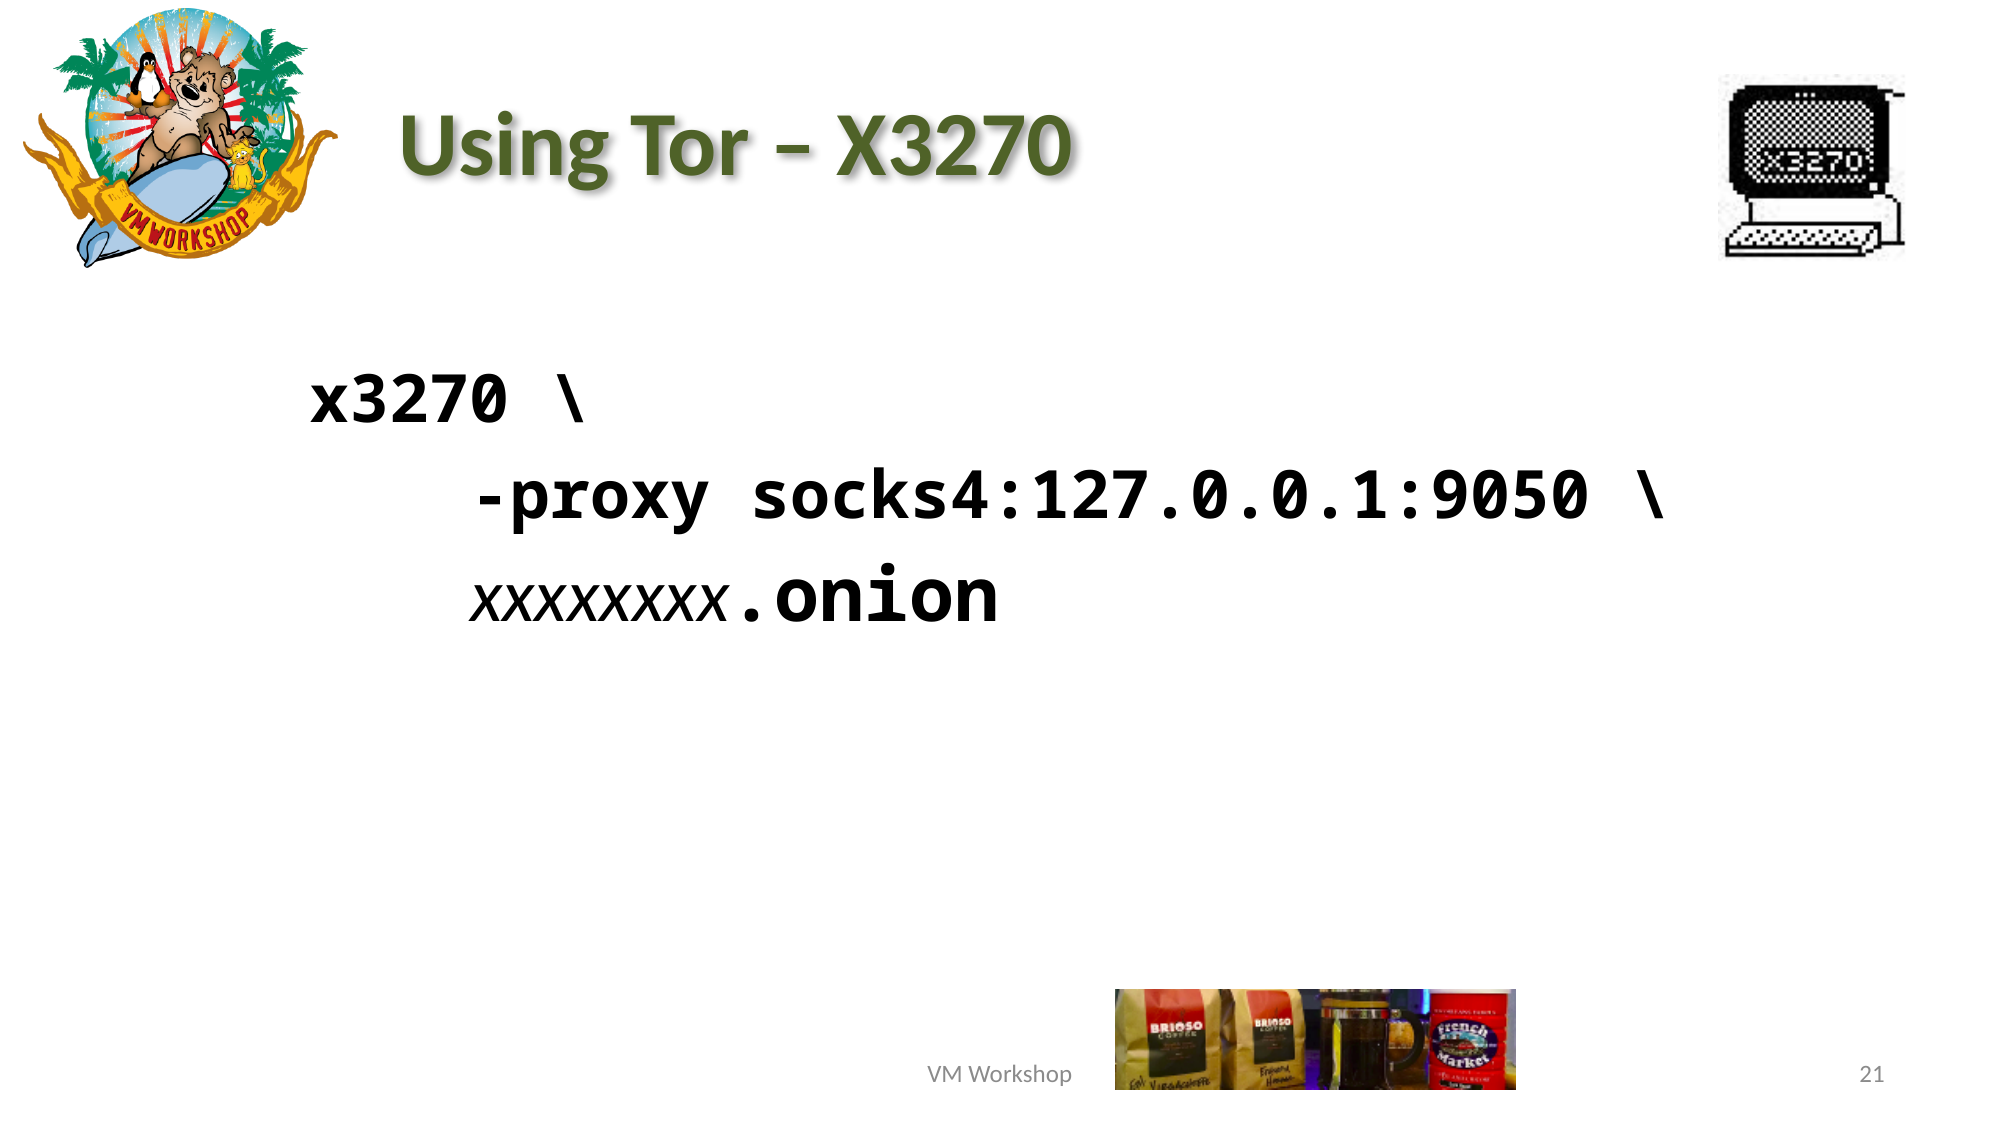

# Using Tor – X3270
 x3270 \
 -proxy socks4:127.0.0.1:9050 \
 xxxxxxxx.onion
VM Workshop
21